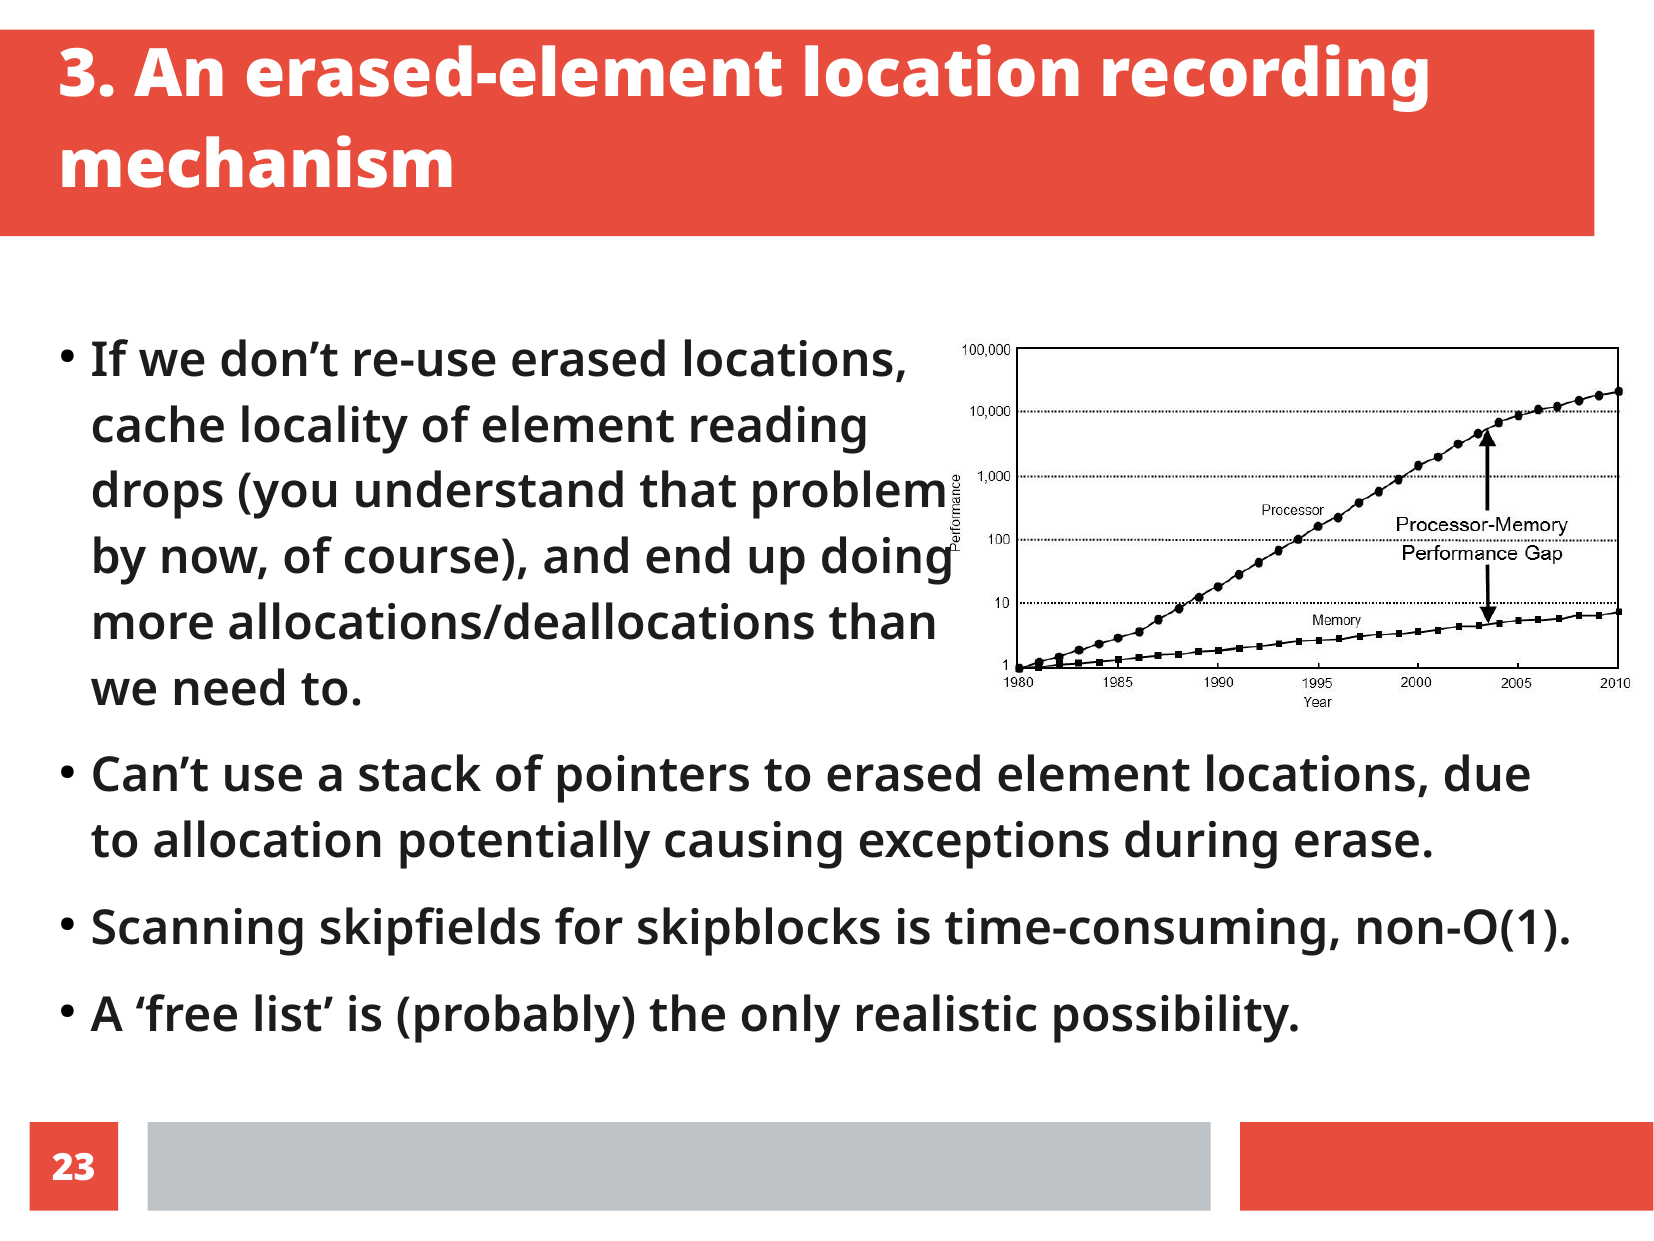

# 3. An erased-element location recording mechanism
If we don’t re-use erased locations,
cache locality of element reading
drops (you understand that problem
by now, of course), and end up doing
more allocations/deallocations than
we need to.
Can’t use a stack of pointers to erased element locations, due to allocation potentially causing exceptions during erase.
Scanning skipfields for skipblocks is time-consuming, non-O(1).
A ‘free list’ is (probably) the only realistic possibility.
23